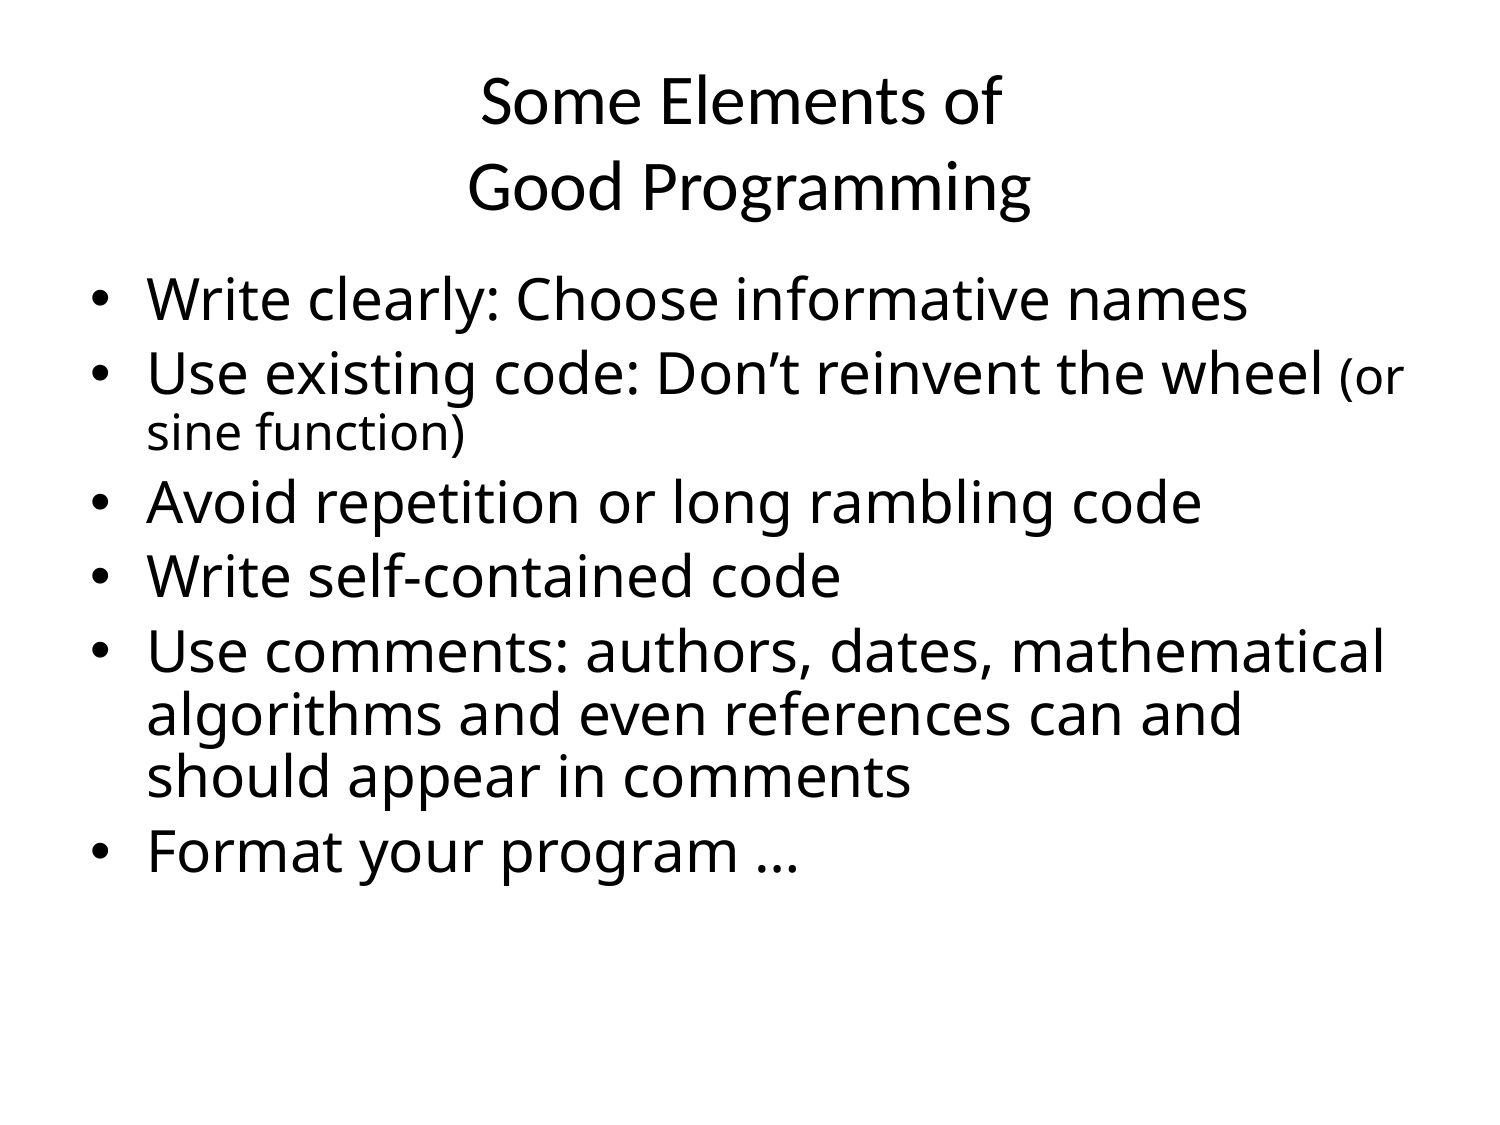

# Some Elements of Good Programming
Write clearly: Choose informative names
Use existing code: Don’t reinvent the wheel (or sine function)
Avoid repetition or long rambling code
Write self-contained code
Use comments: authors, dates, mathematical algorithms and even references can and should appear in comments
Format your program …